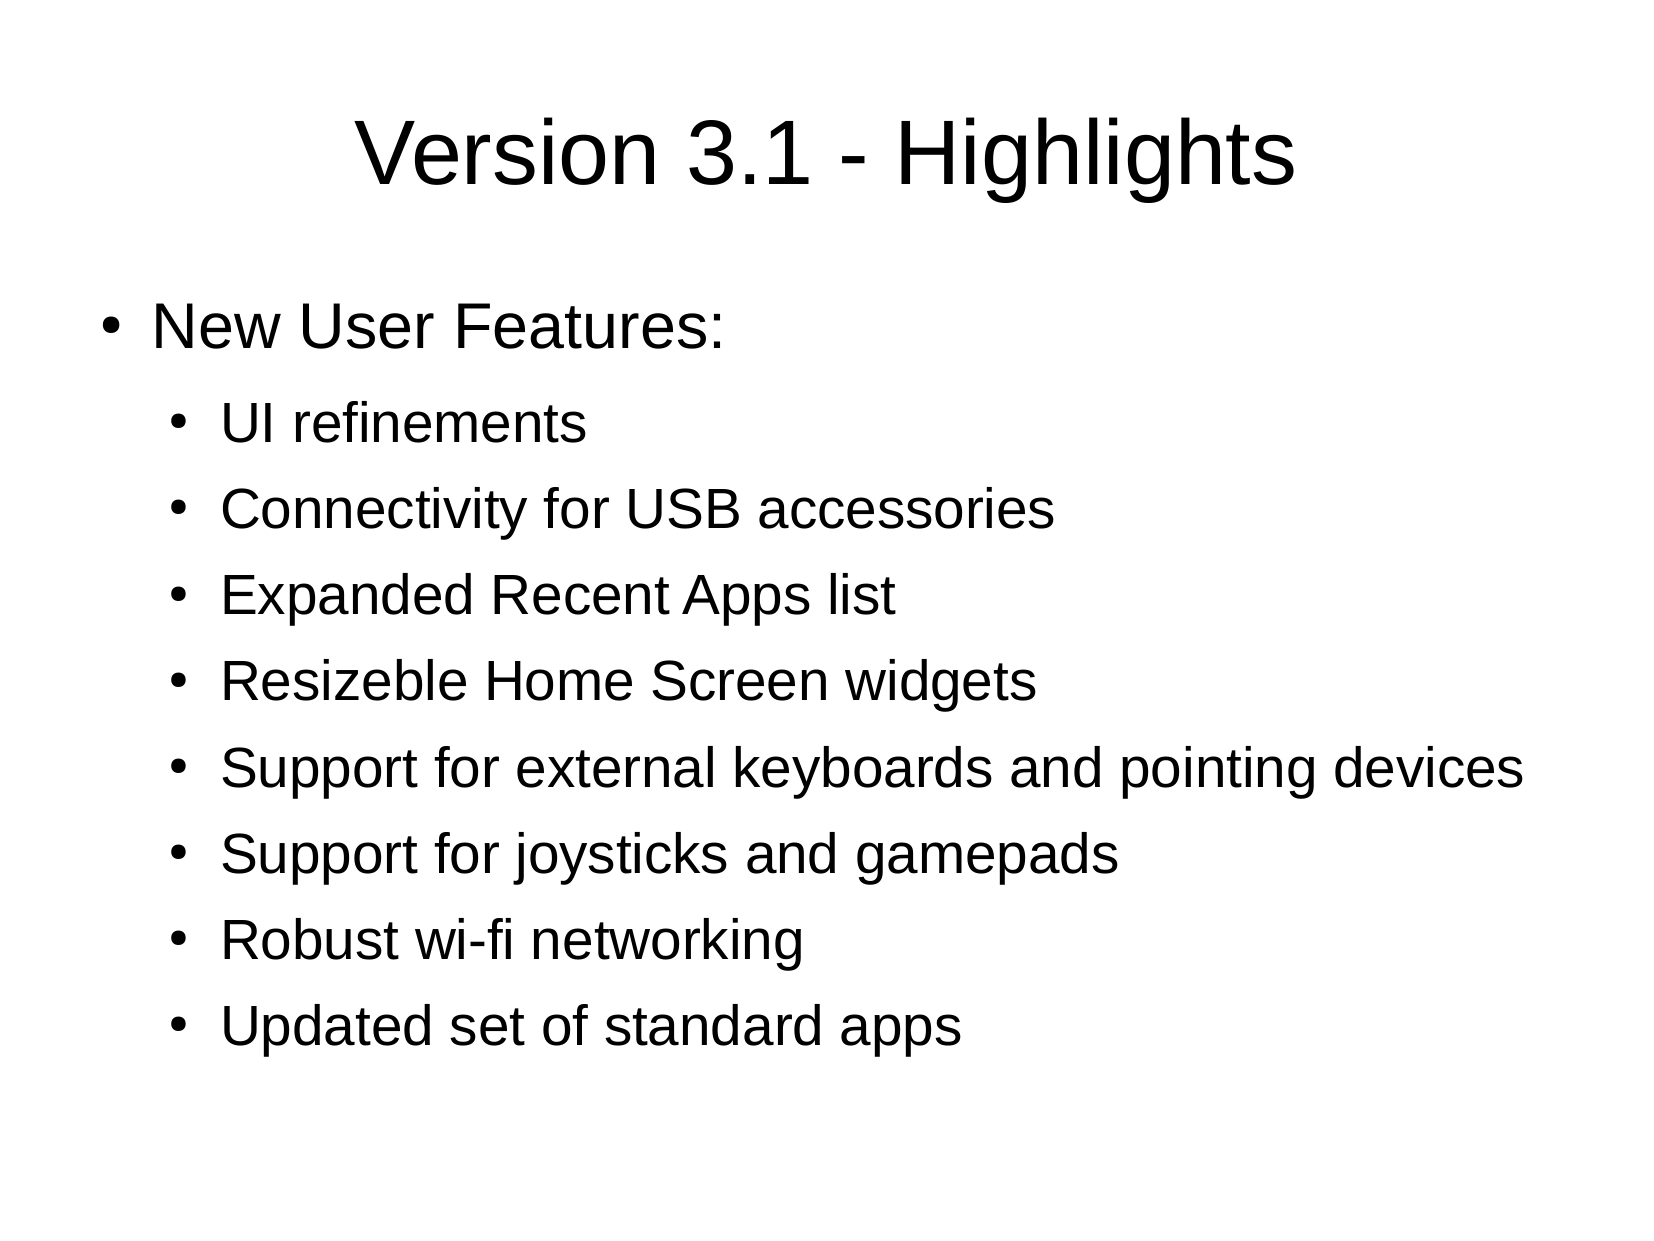

# Version 3.1 - Highlights
New User Features:
UI refinements
Connectivity for USB accessories
Expanded Recent Apps list
Resizeble Home Screen widgets
Support for external keyboards and pointing devices
Support for joysticks and gamepads
Robust wi-fi networking
Updated set of standard apps